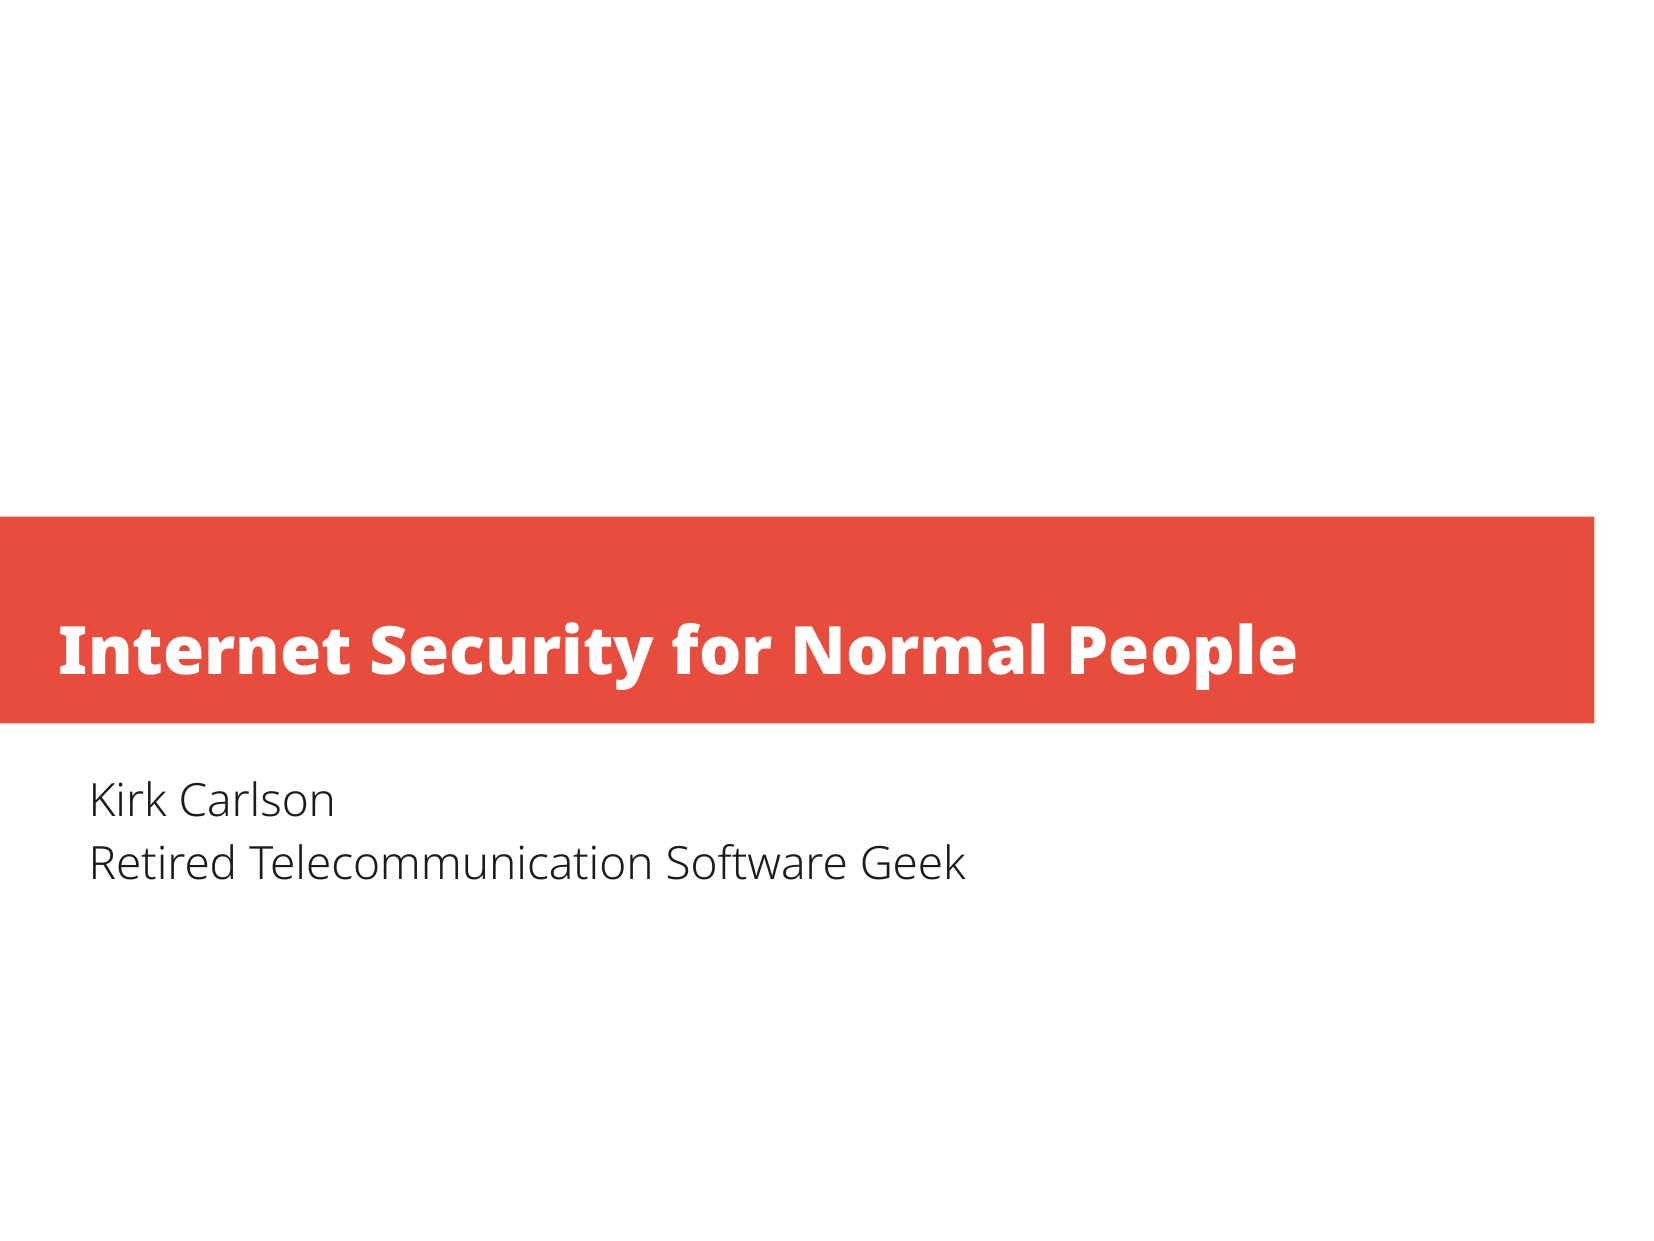

# Internet Security for Normal People
Kirk Carlson
Retired Telecommunication Software Geek